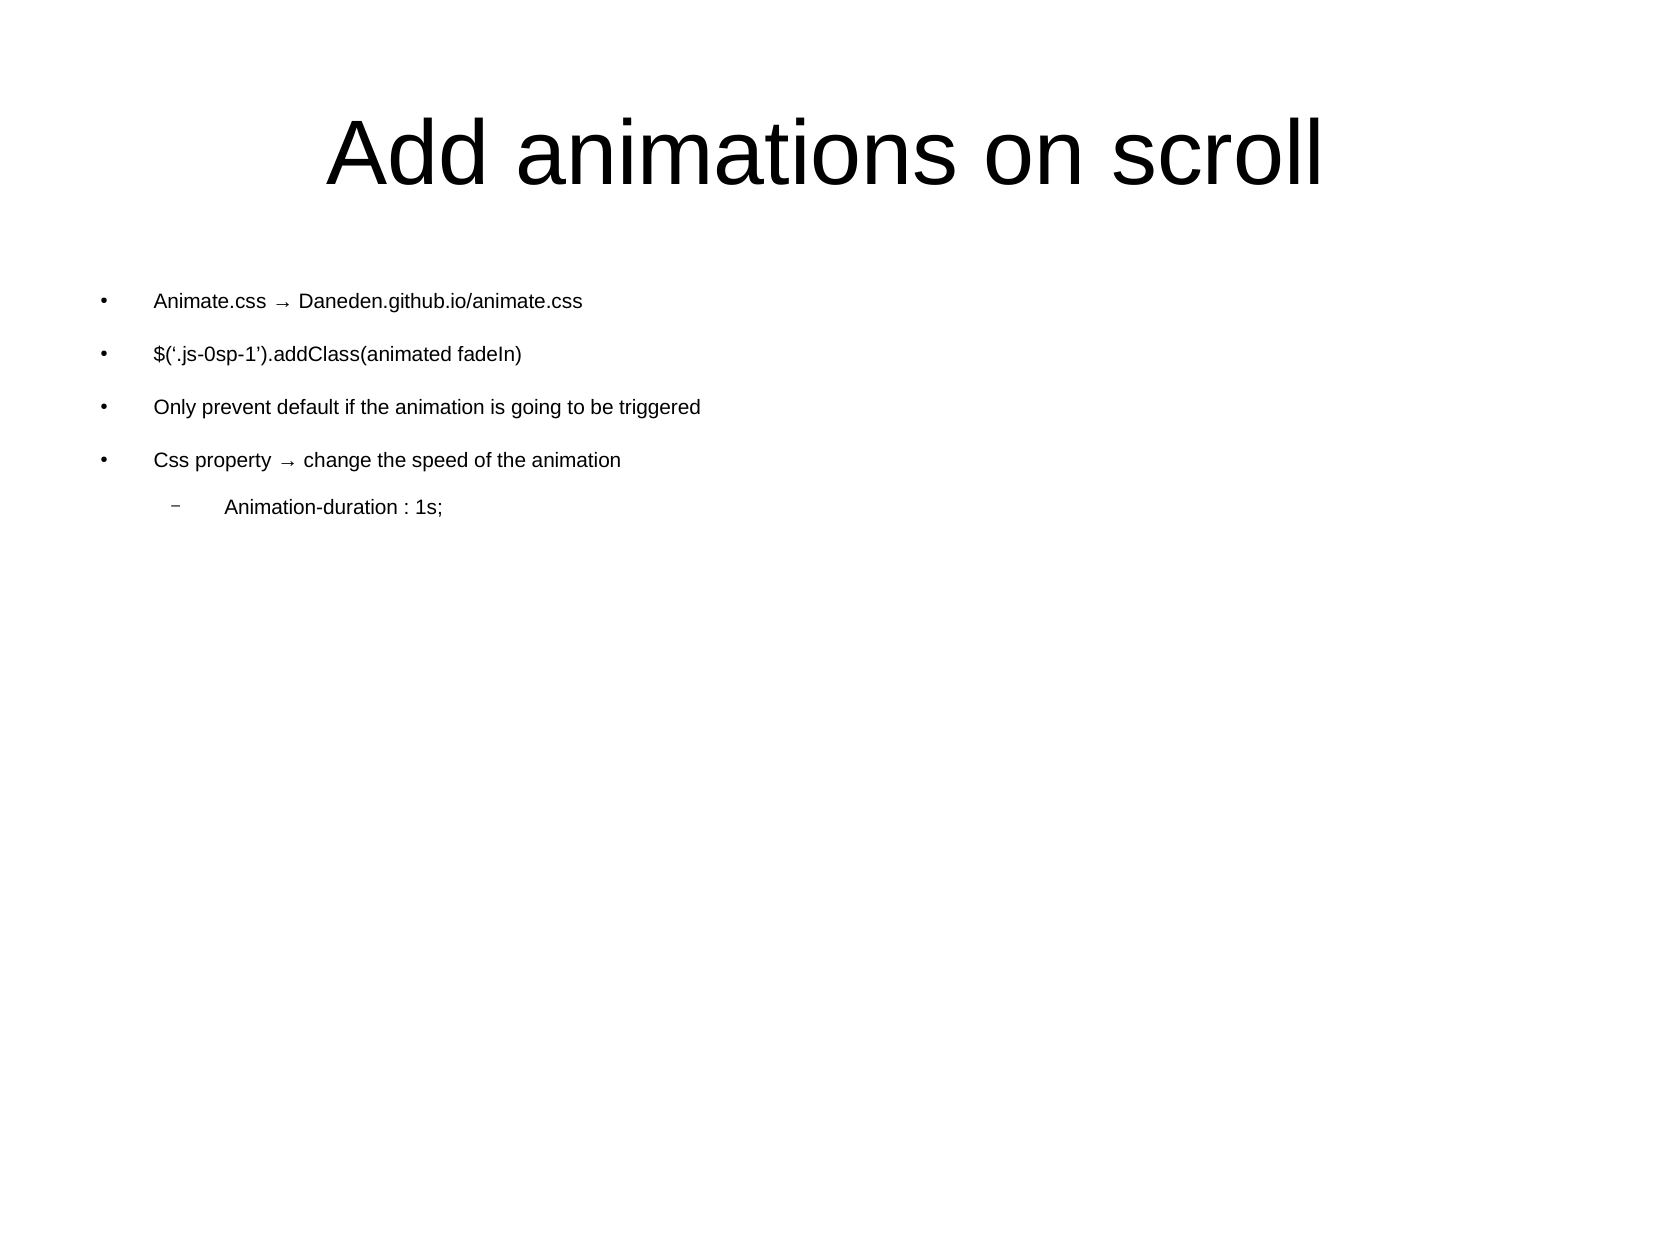

# Add animations on scroll
Animate.css → Daneden.github.io/animate.css
$(‘.js-0sp-1’).addClass(animated fadeIn)
Only prevent default if the animation is going to be triggered
Css property → change the speed of the animation
Animation-duration : 1s;